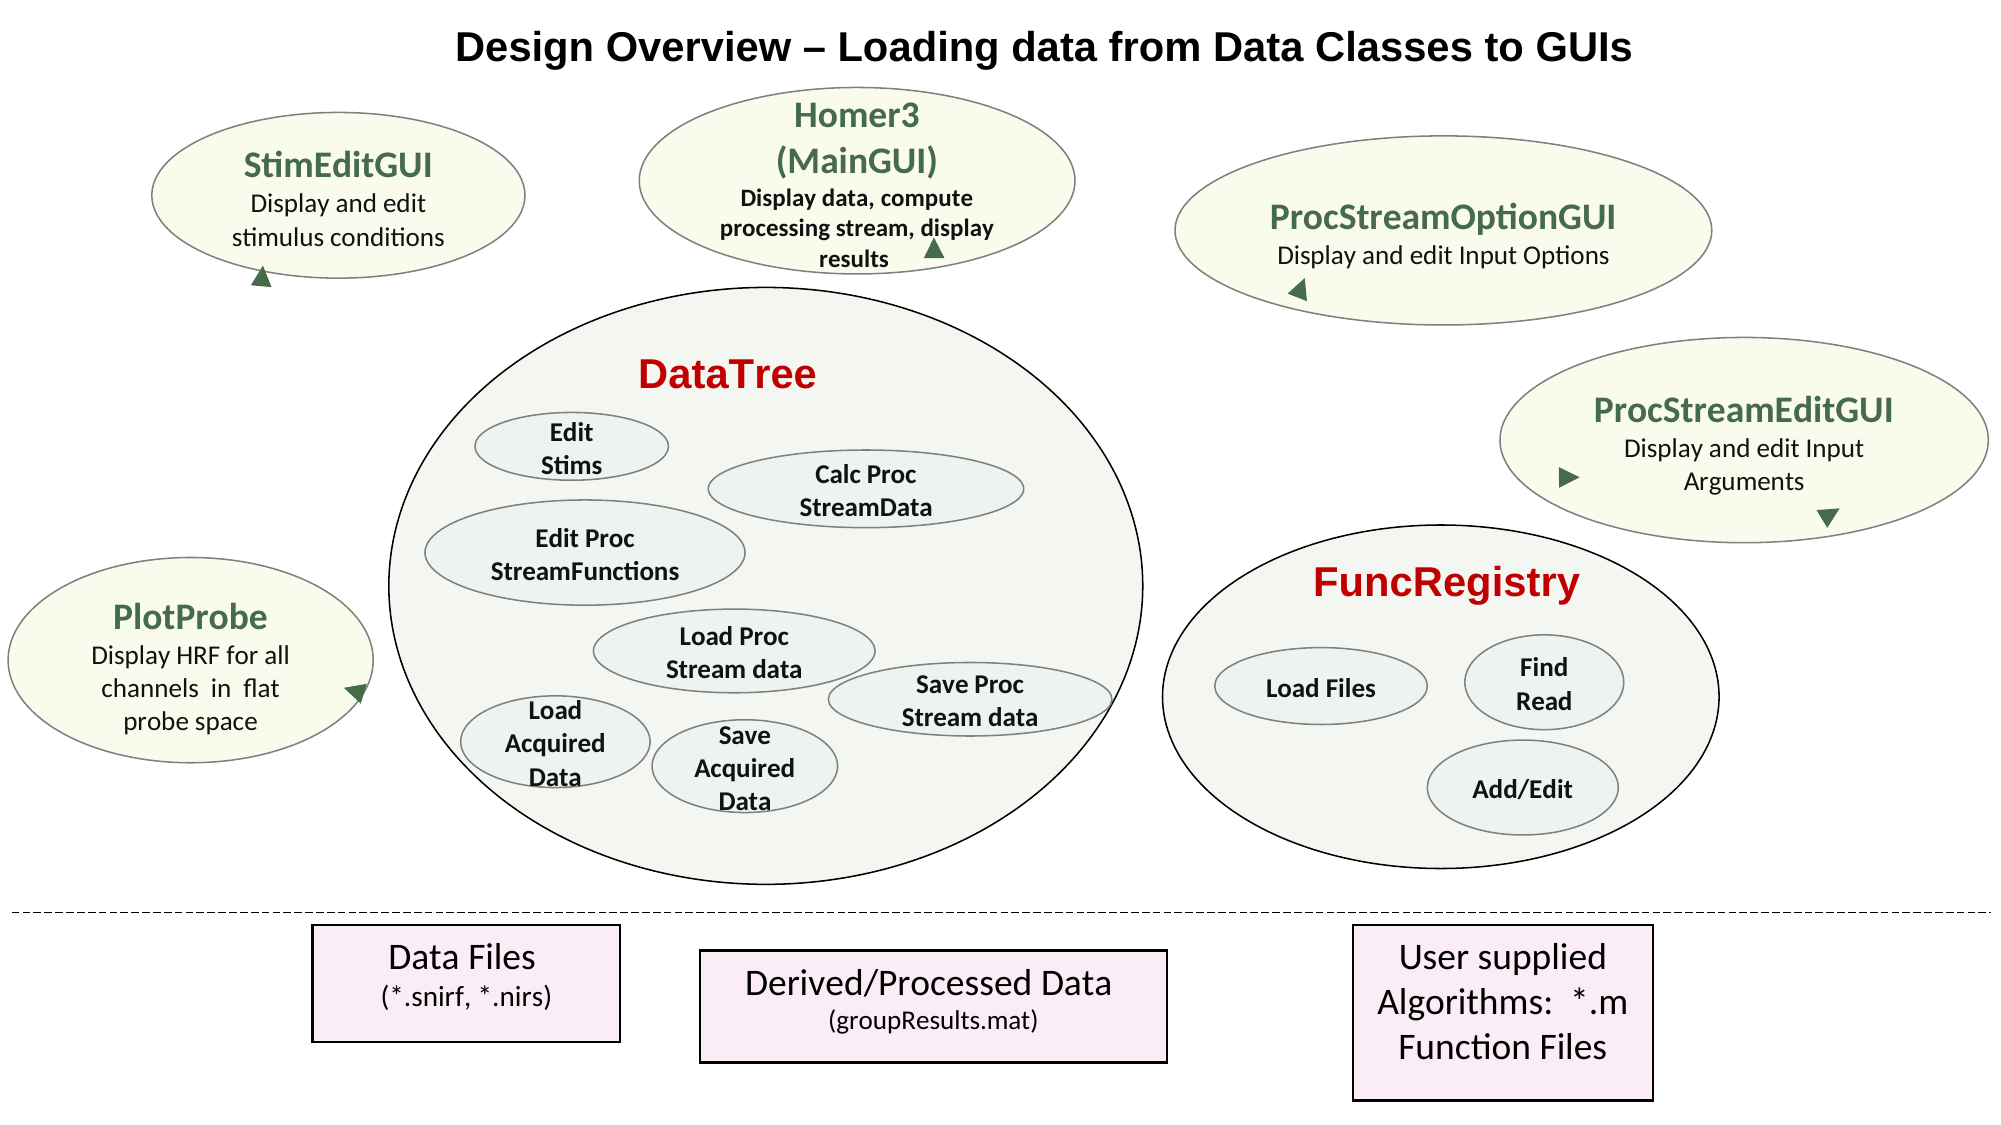

Design Overview – Loading data from Data Classes to GUIs
Homer3 (MainGUI)
Display data, compute processing stream, display results
StimEditGUI
Display and edit stimulus conditions
ProcStreamOptionGUI
Display and edit Input Options
ProcStreamEditGUI
Display and edit Input Arguments
DataTree
Edit Stims
Calc Proc StreamData
Edit Proc StreamFunctions
FuncRegistry
PlotProbe
Display HRF for all channels in flat probe space
Load Proc Stream data
Find
Read
Load Files
Save Proc Stream data
Load Acquired Data
Save Acquired Data
Add/Edit
Data Files
(*.snirf, *.nirs)
User supplied Algorithms: *.m Function Files
Derived/Processed Data
(groupResults.mat)